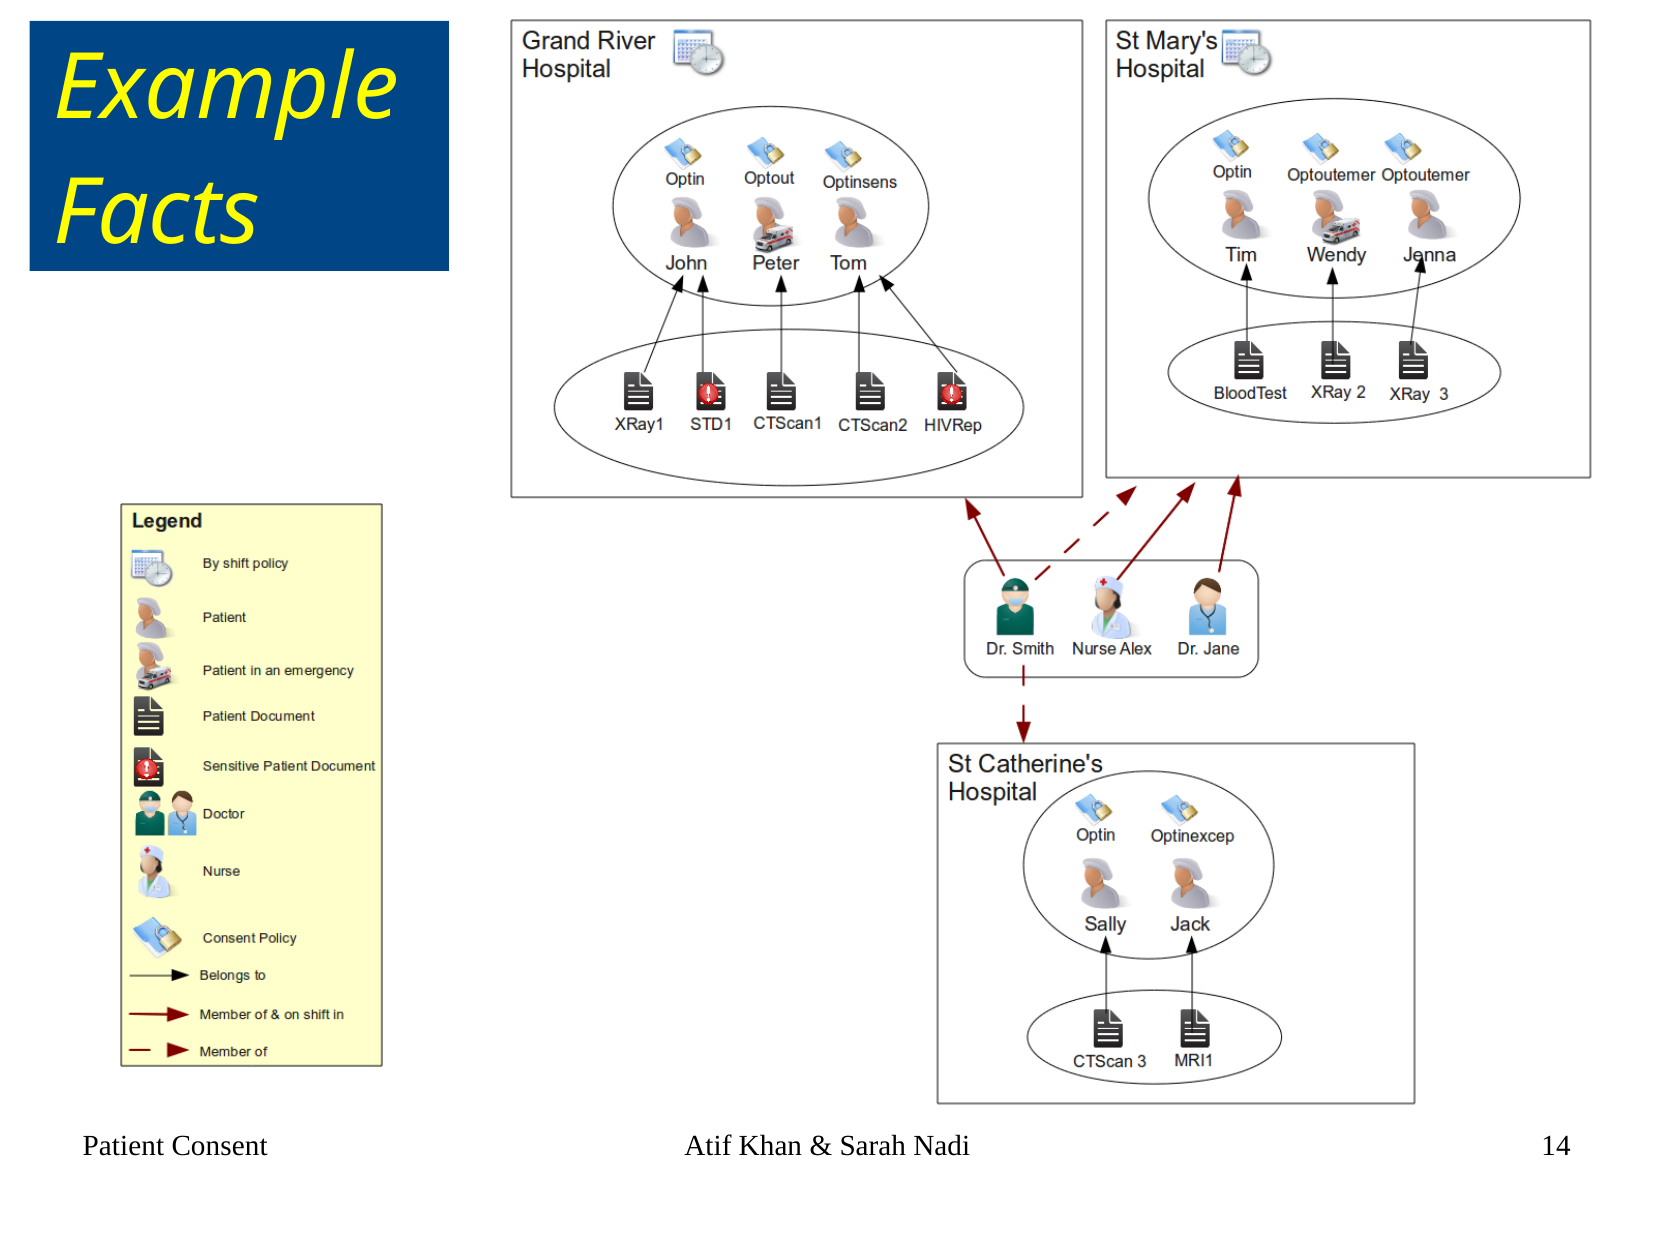

# Example Facts
Patient Consent
Atif Khan & Sarah Nadi
14